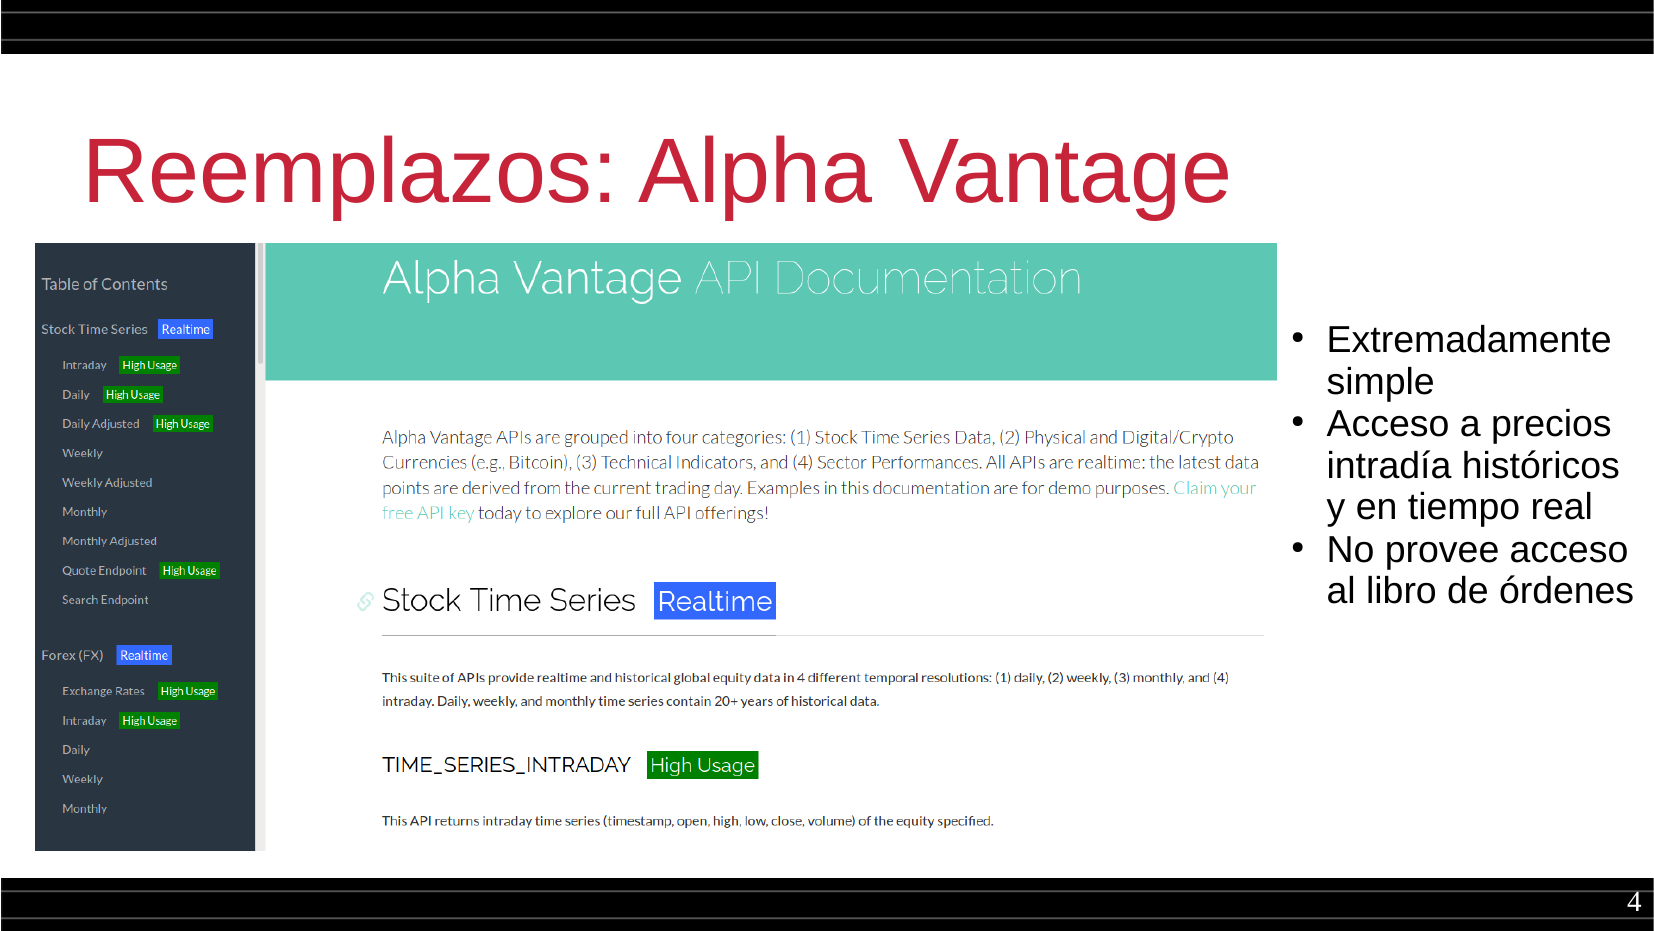

# Reemplazos: Alpha Vantage
Extremadamente simple
Acceso a precios intradía históricos y en tiempo real
No provee acceso al libro de órdenes